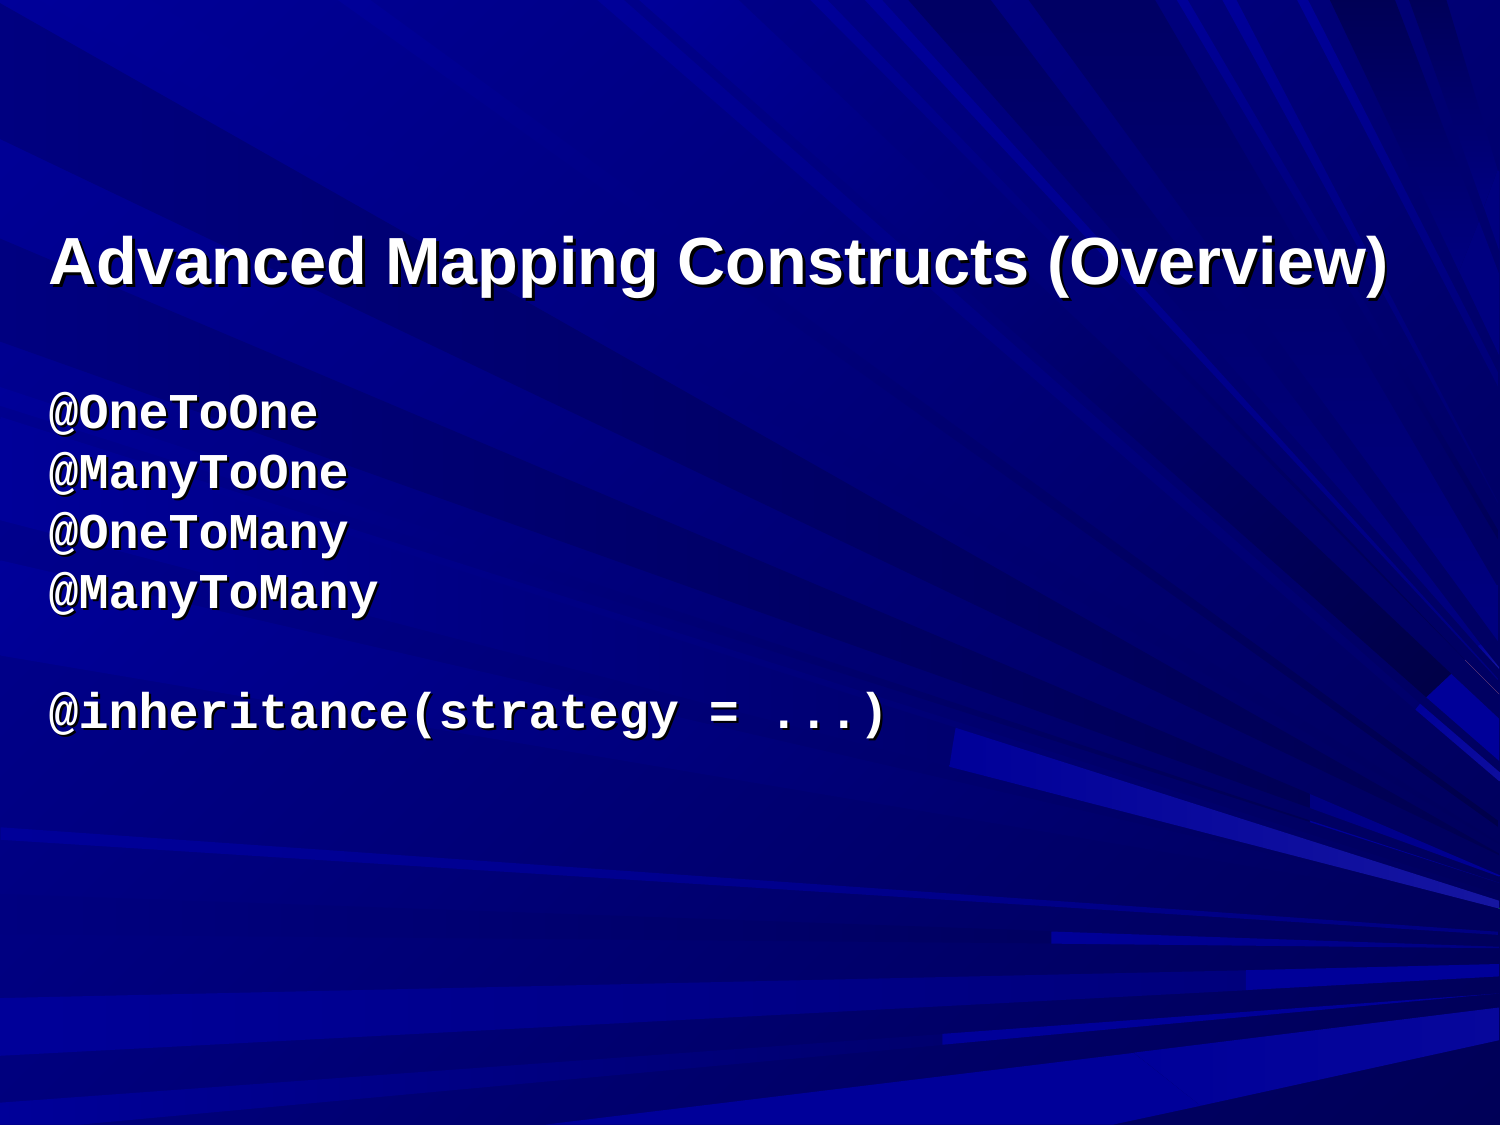

# Advanced Mapping Constructs (Overview) @OneToOne @ManyToOne @OneToMany @ManyToMany @inheritance(strategy = ...)